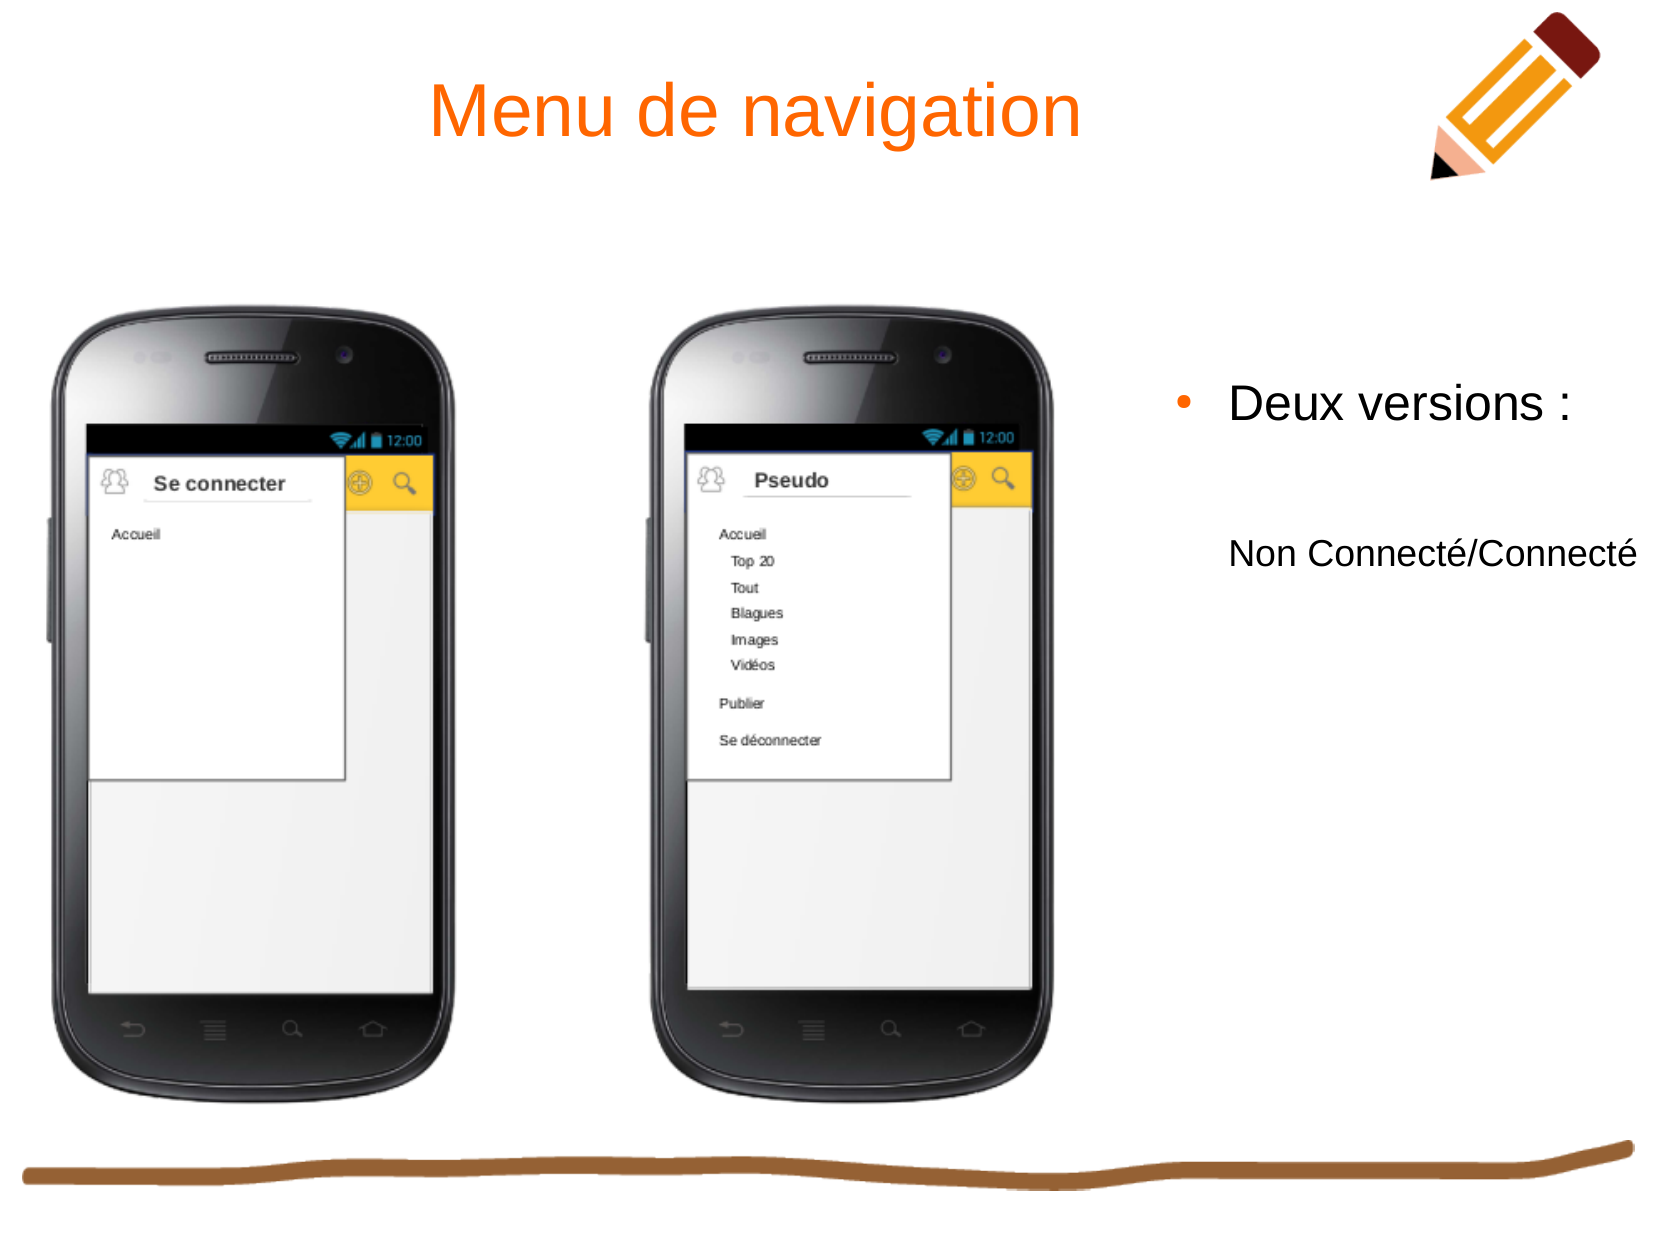

# Menu de navigation
Deux versions :
Non Connecté/Connecté